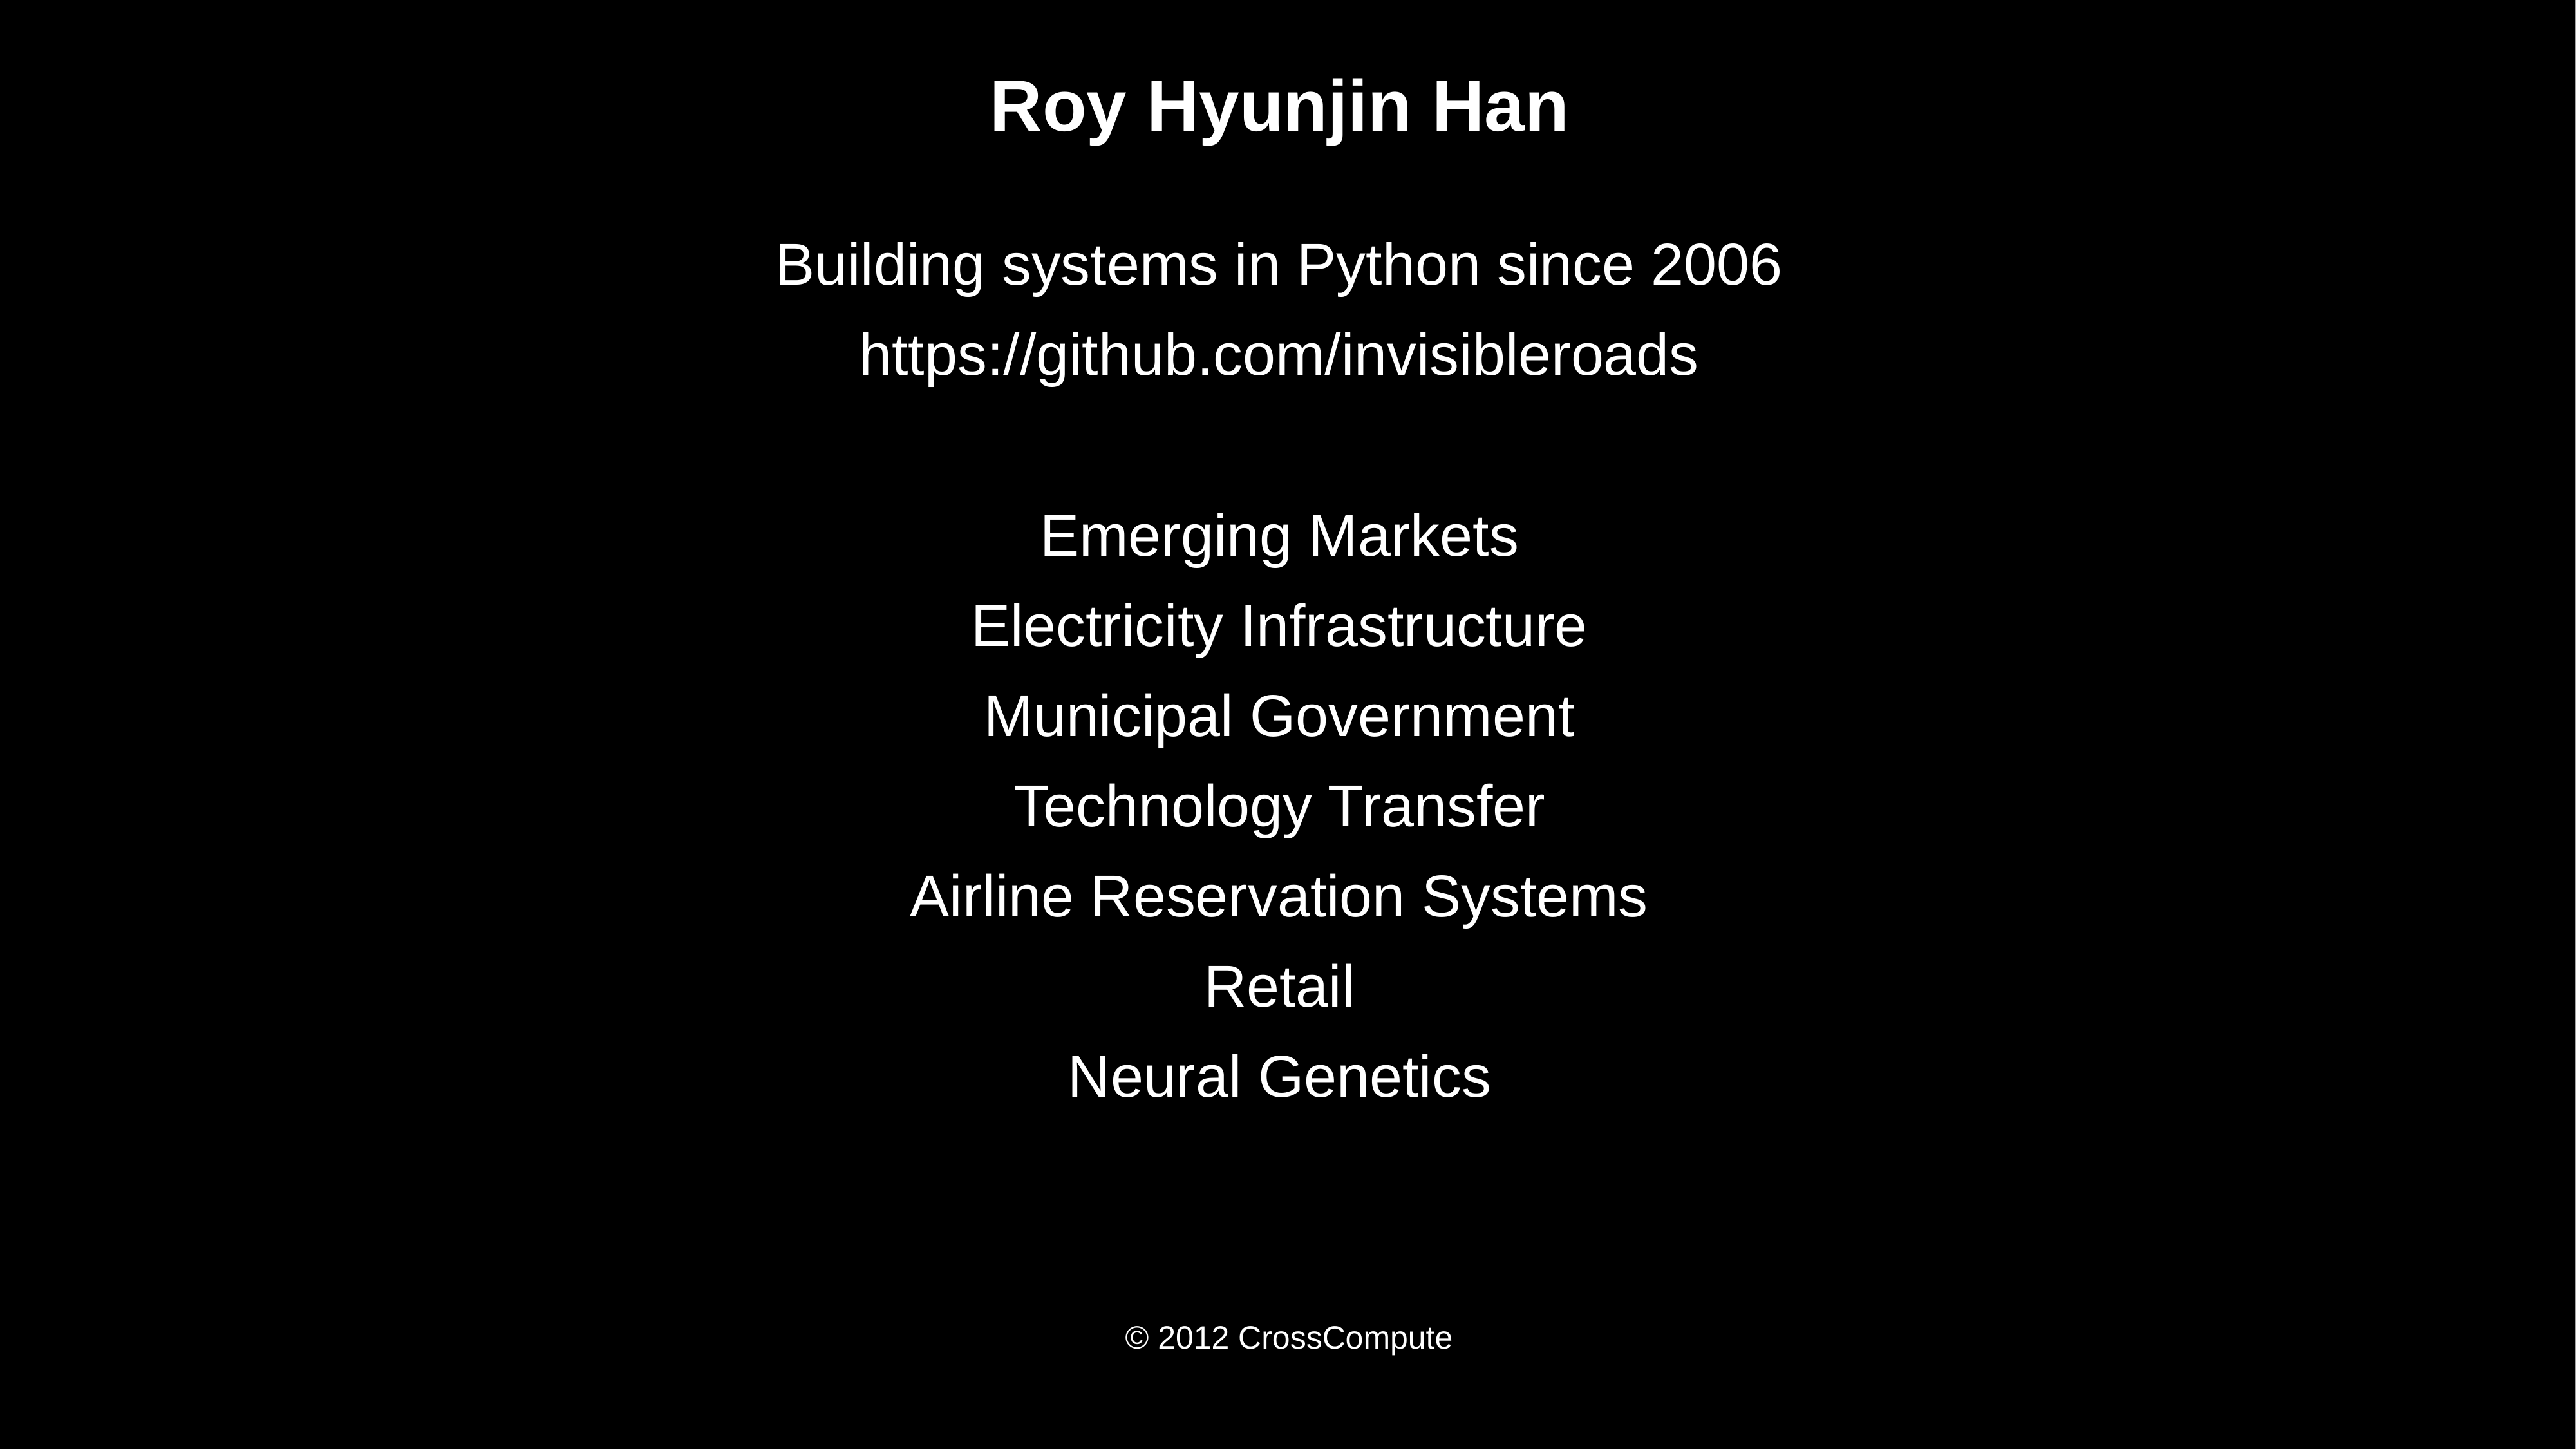

# Roy Hyunjin Han
Building systems in Python since 2006
https://github.com/invisibleroads
Emerging Markets
Electricity Infrastructure
Municipal Government
Technology Transfer
Airline Reservation Systems
Retail
Neural Genetics
© 2012 CrossCompute